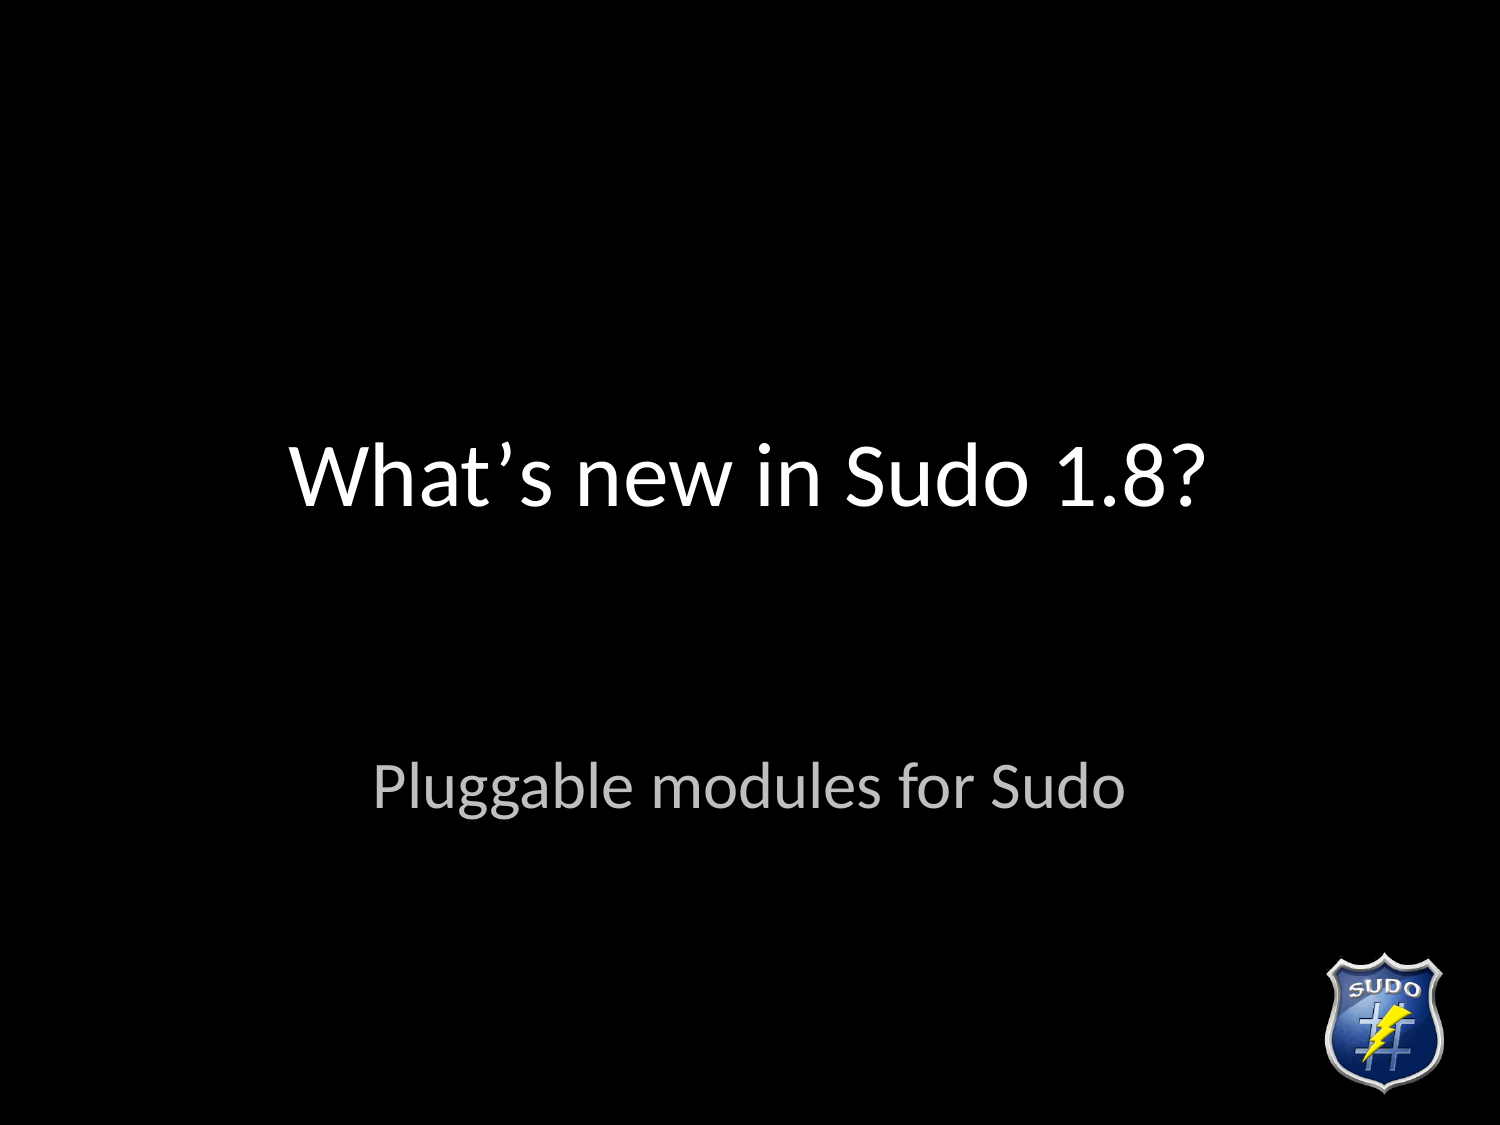

# What’s new in Sudo 1.8?
Pluggable modules for Sudo